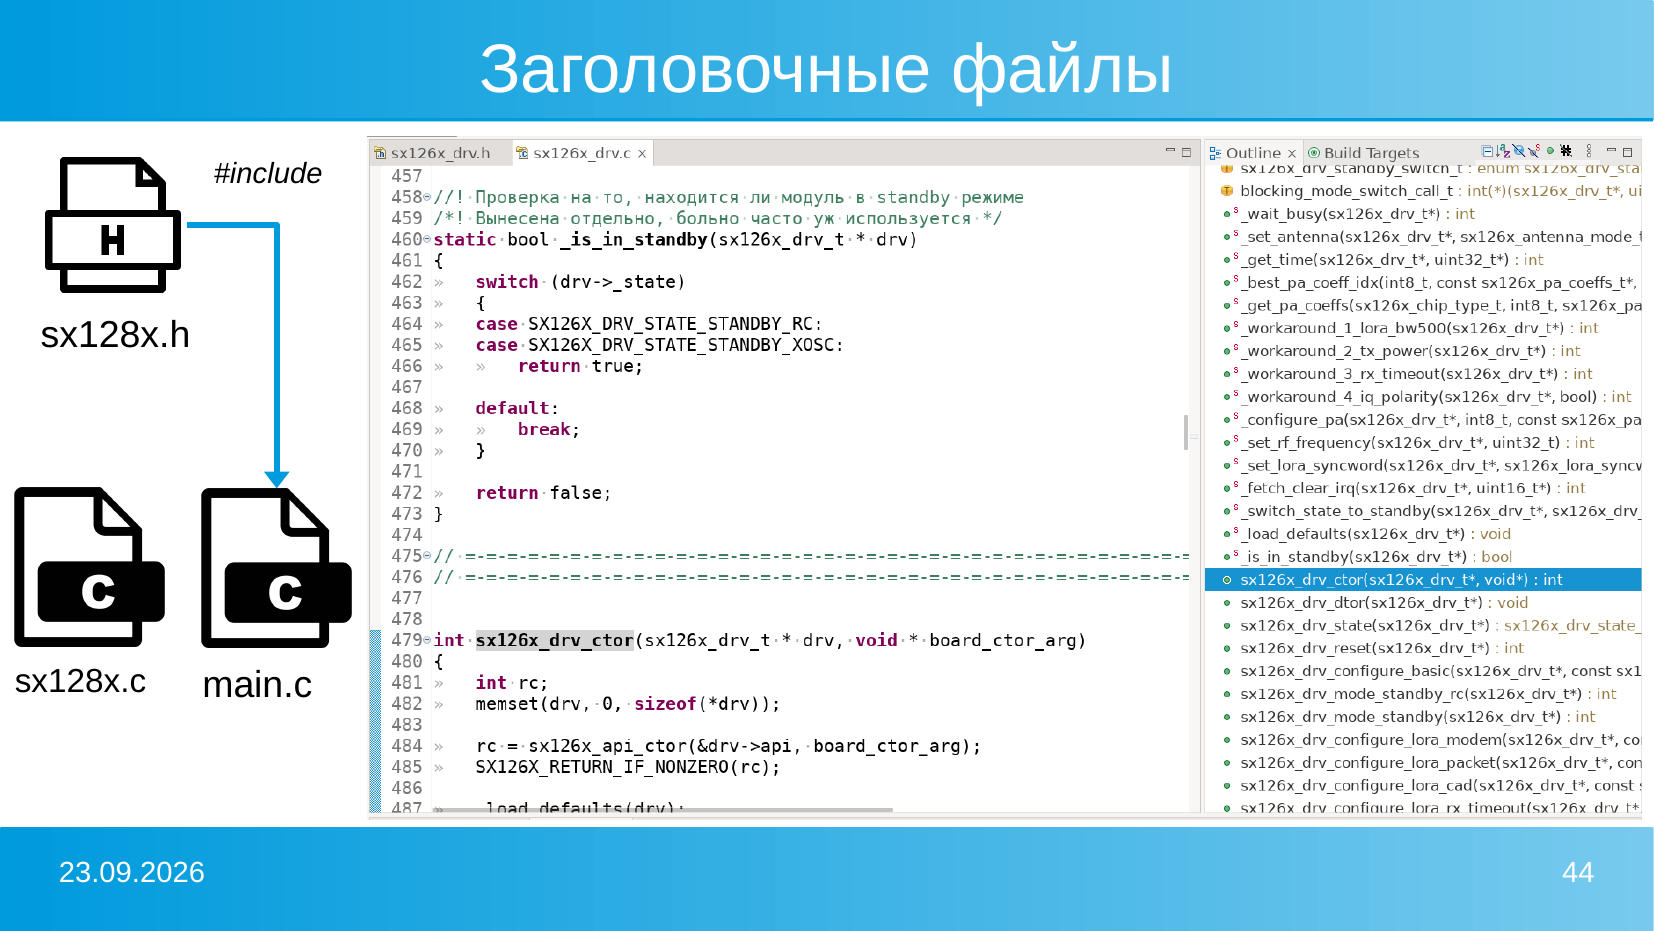

# Заголовочные файлы
#include
sx128x.h
sx128x.c
main.c
44